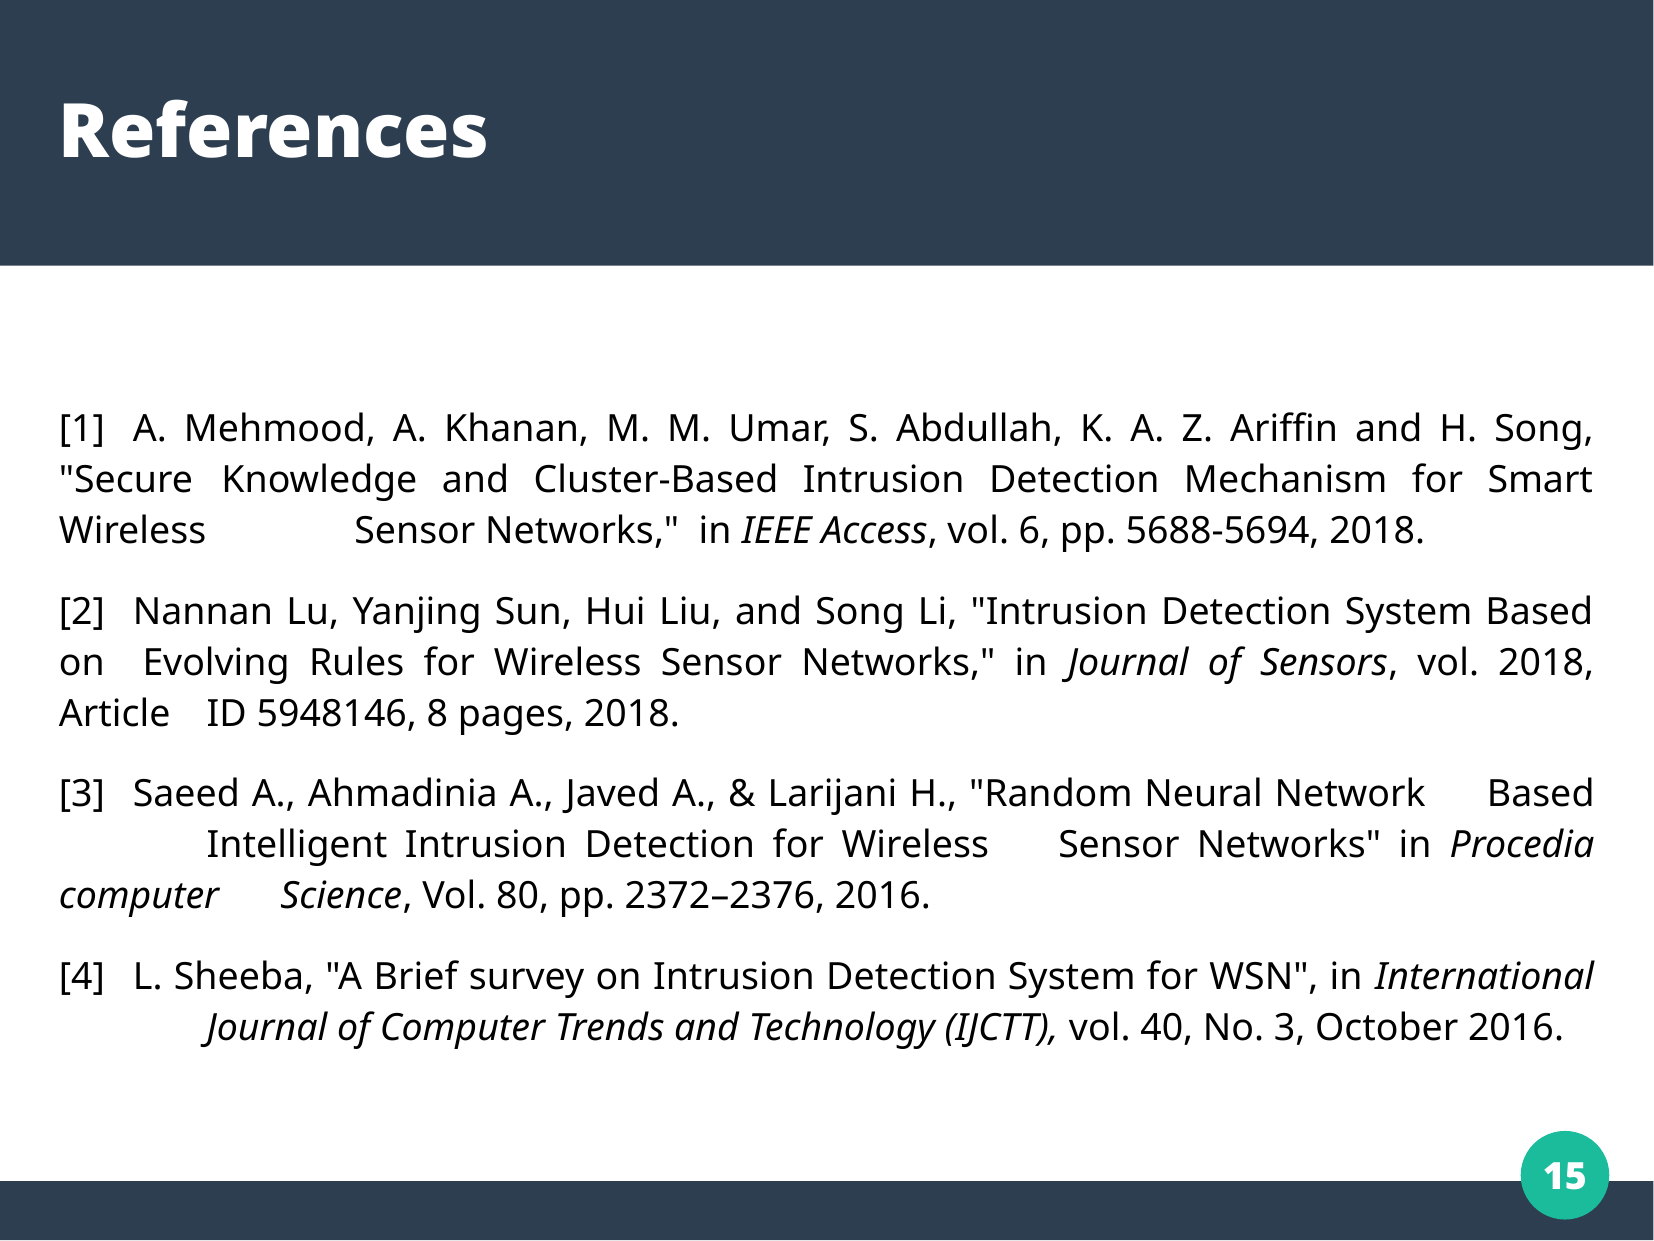

# References
[1]	A. Mehmood, A. Khanan, M. M. Umar, S. Abdullah, K. A. Z. Ariffin and H. Song, "Secure 	Knowledge and Cluster-Based Intrusion Detection Mechanism for Smart Wireless 		Sensor Networks," in IEEE Access, vol. 6, pp. 5688-5694, 2018.
[2]	Nannan Lu, Yanjing Sun, Hui Liu, and Song Li, "Intrusion Detection System Based on 	Evolving Rules for Wireless Sensor Networks," in Journal of Sensors, vol. 2018, Article 	ID 5948146, 8 pages, 2018.
[3]	Saeed A., Ahmadinia A., Javed A., & Larijani H., "Random Neural Network	Based 		Intelligent Intrusion Detection for Wireless 	Sensor Networks" in Procedia computer 	Science, Vol. 80, pp. 2372–2376, 2016.
[4]	L. Sheeba, "A Brief survey on Intrusion Detection System for WSN", in International		Journal of Computer Trends and Technology (IJCTT), vol. 40, No. 3, October 2016.
15